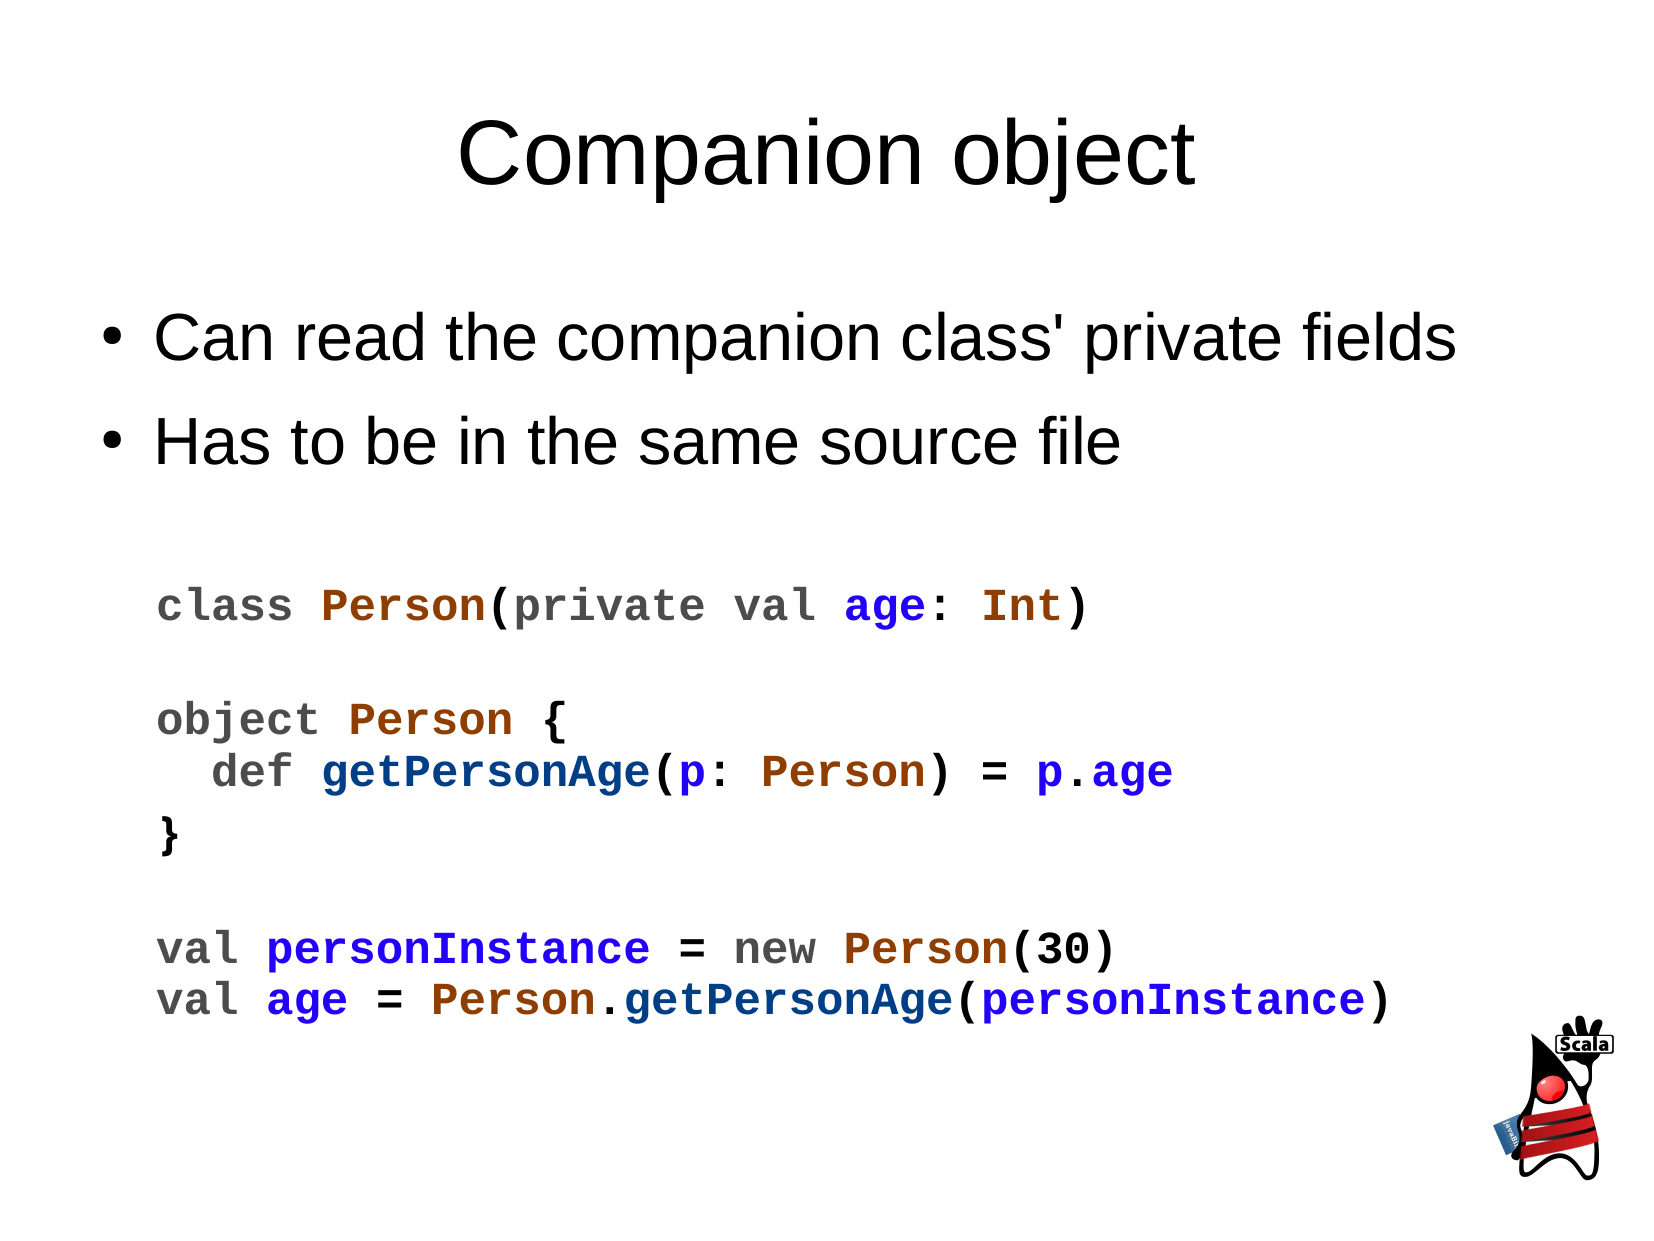

# Companion object
Can read the companion class' private fields
Has to be in the same source file
class Person(private val age: Int)
object Person {
 def getPersonAge(p: Person) = p.age
}
val personInstance = new Person(30)
val age = Person.getPersonAge(personInstance)